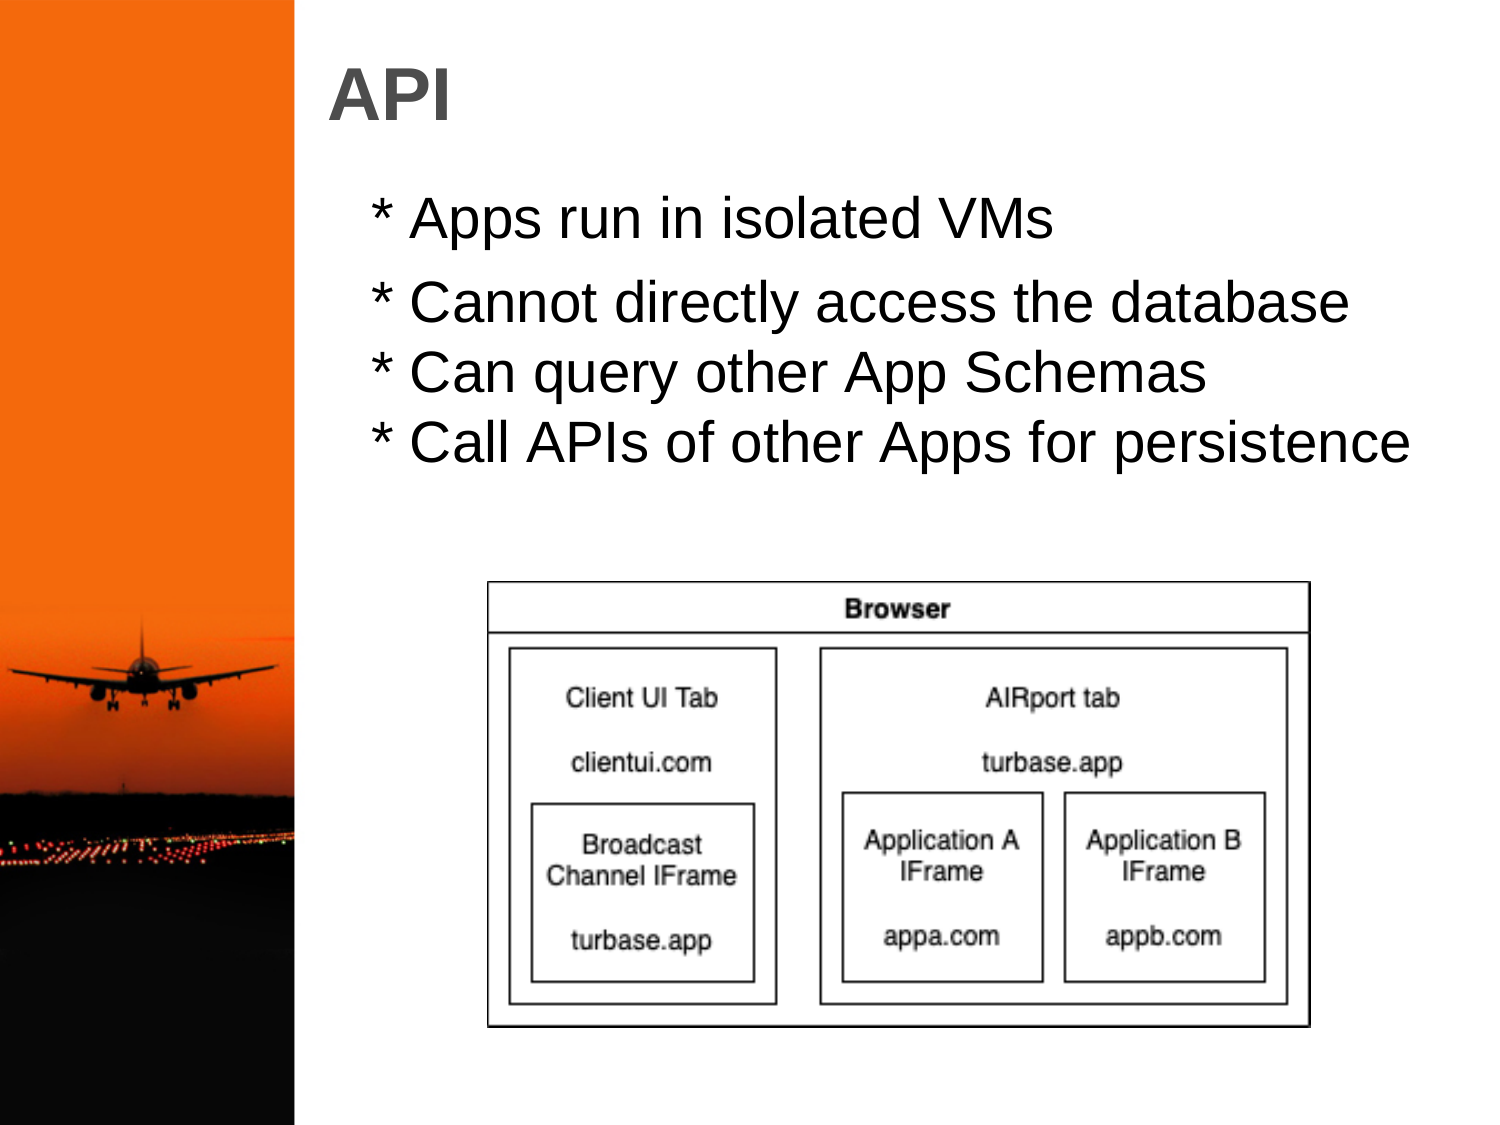

# API
* Apps run in isolated VMs
* Cannot directly access the database
* Can query other App Schemas
* Call APIs of other Apps for persistence